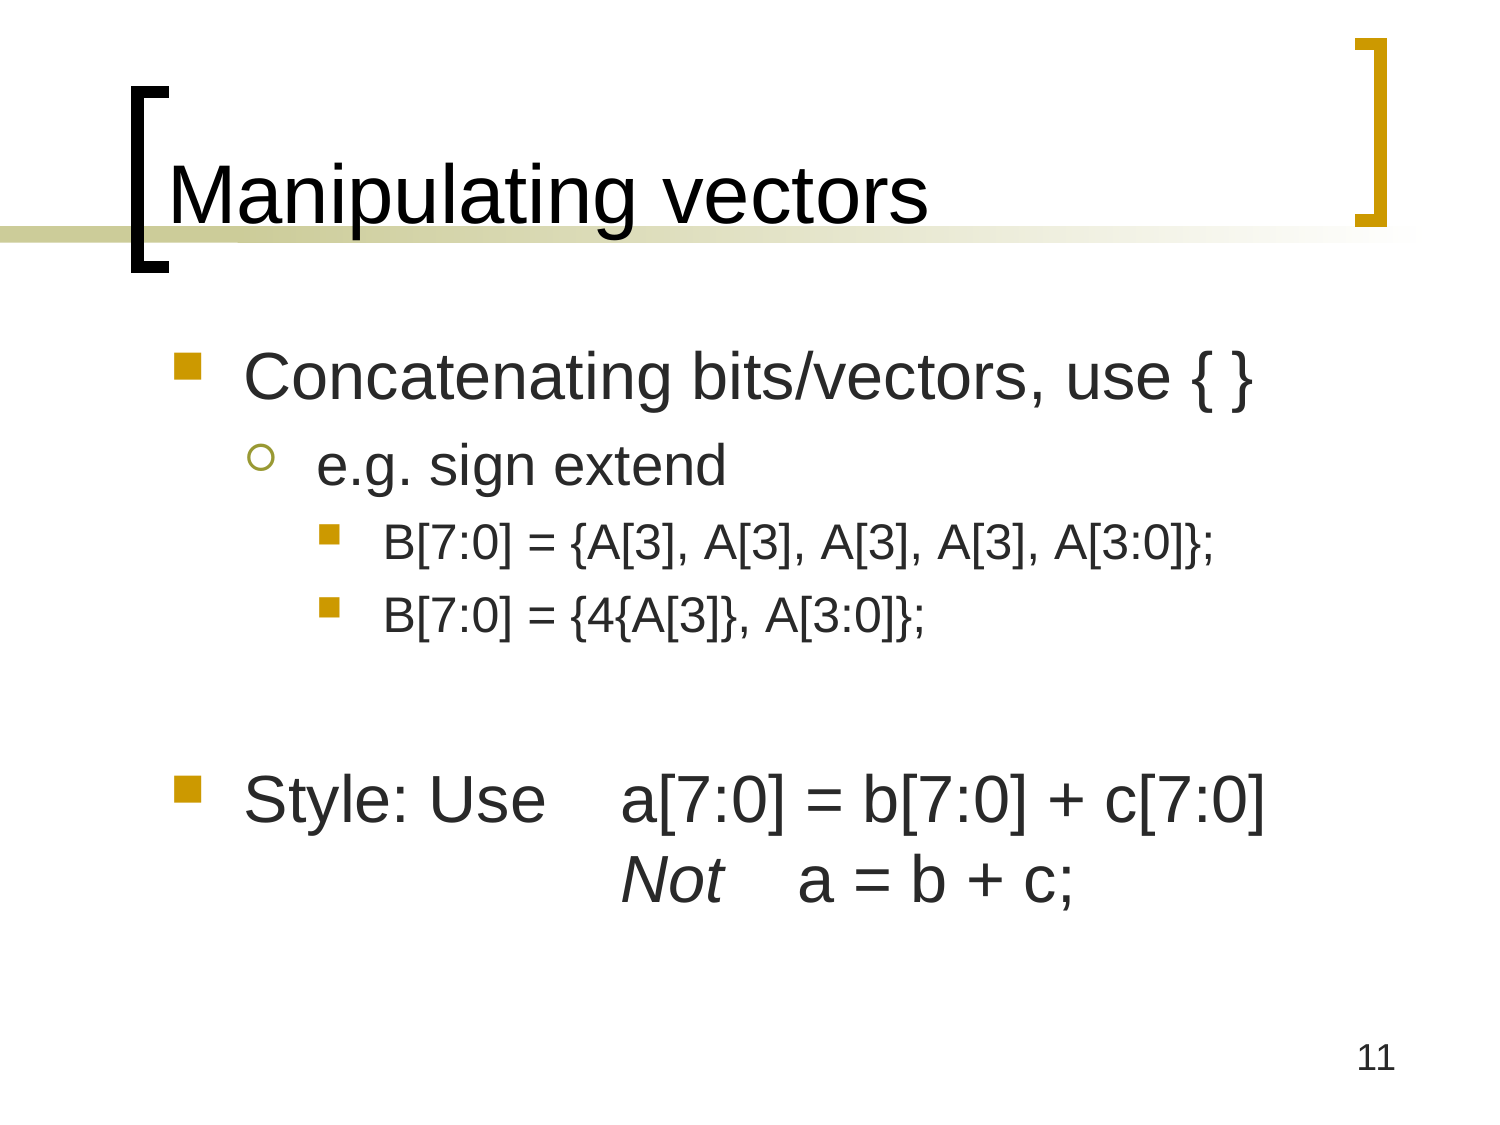

# Manipulating vectors
Concatenating bits/vectors, use { }
e.g. sign extend
B[7:0] = {A[3], A[3], A[3], A[3], A[3:0]};
B[7:0] = {4{A[3]}, A[3:0]};
Style: Use 	a[7:0] = b[7:0] + c[7:0]				Not a = b + c;
11